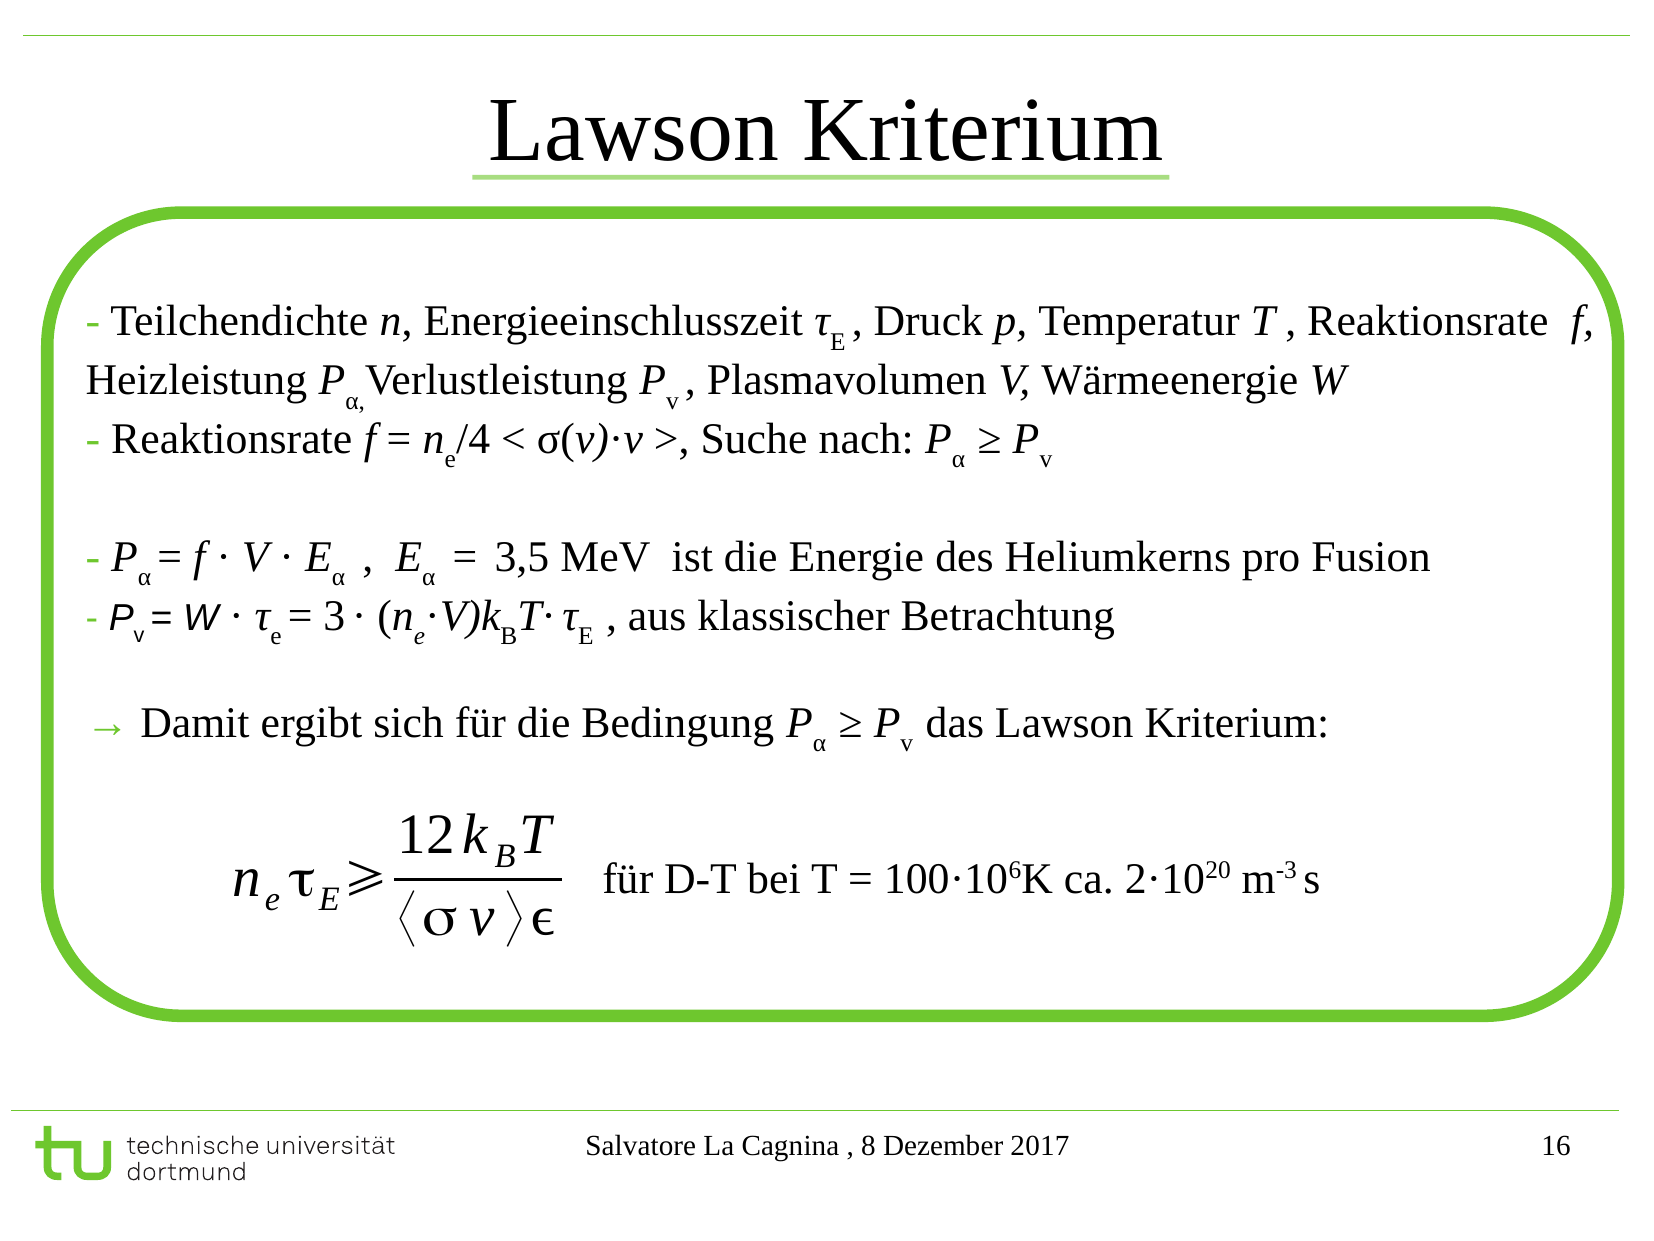

# Lawson Kriterium
- Teilchendichte n, Energieeinschlusszeit τE , Druck p, Temperatur T , Reaktionsrate f, Heizleistung Pα,Verlustleistung Pv , Plasmavolumen V, Wärmeenergie W
- Reaktionsrate f = ne/4 < σ(v)·v >, Suche nach: Pα ≥ Pv
- Pα = f · V · Eα , Eα = 3,5 MeV ist die Energie des Heliumkerns pro Fusion
- Pv = W · τe = 3 · (ne·V)kBT· τE , aus klassischer Betrachtung
→ Damit ergibt sich für die Bedingung Pα ≥ Pv das Lawson Kriterium:
							für D-T bei T = 100·106K ca. 2·1020 m-3 s
Salvatore La Cagnina , 8 Dezember 2017
16